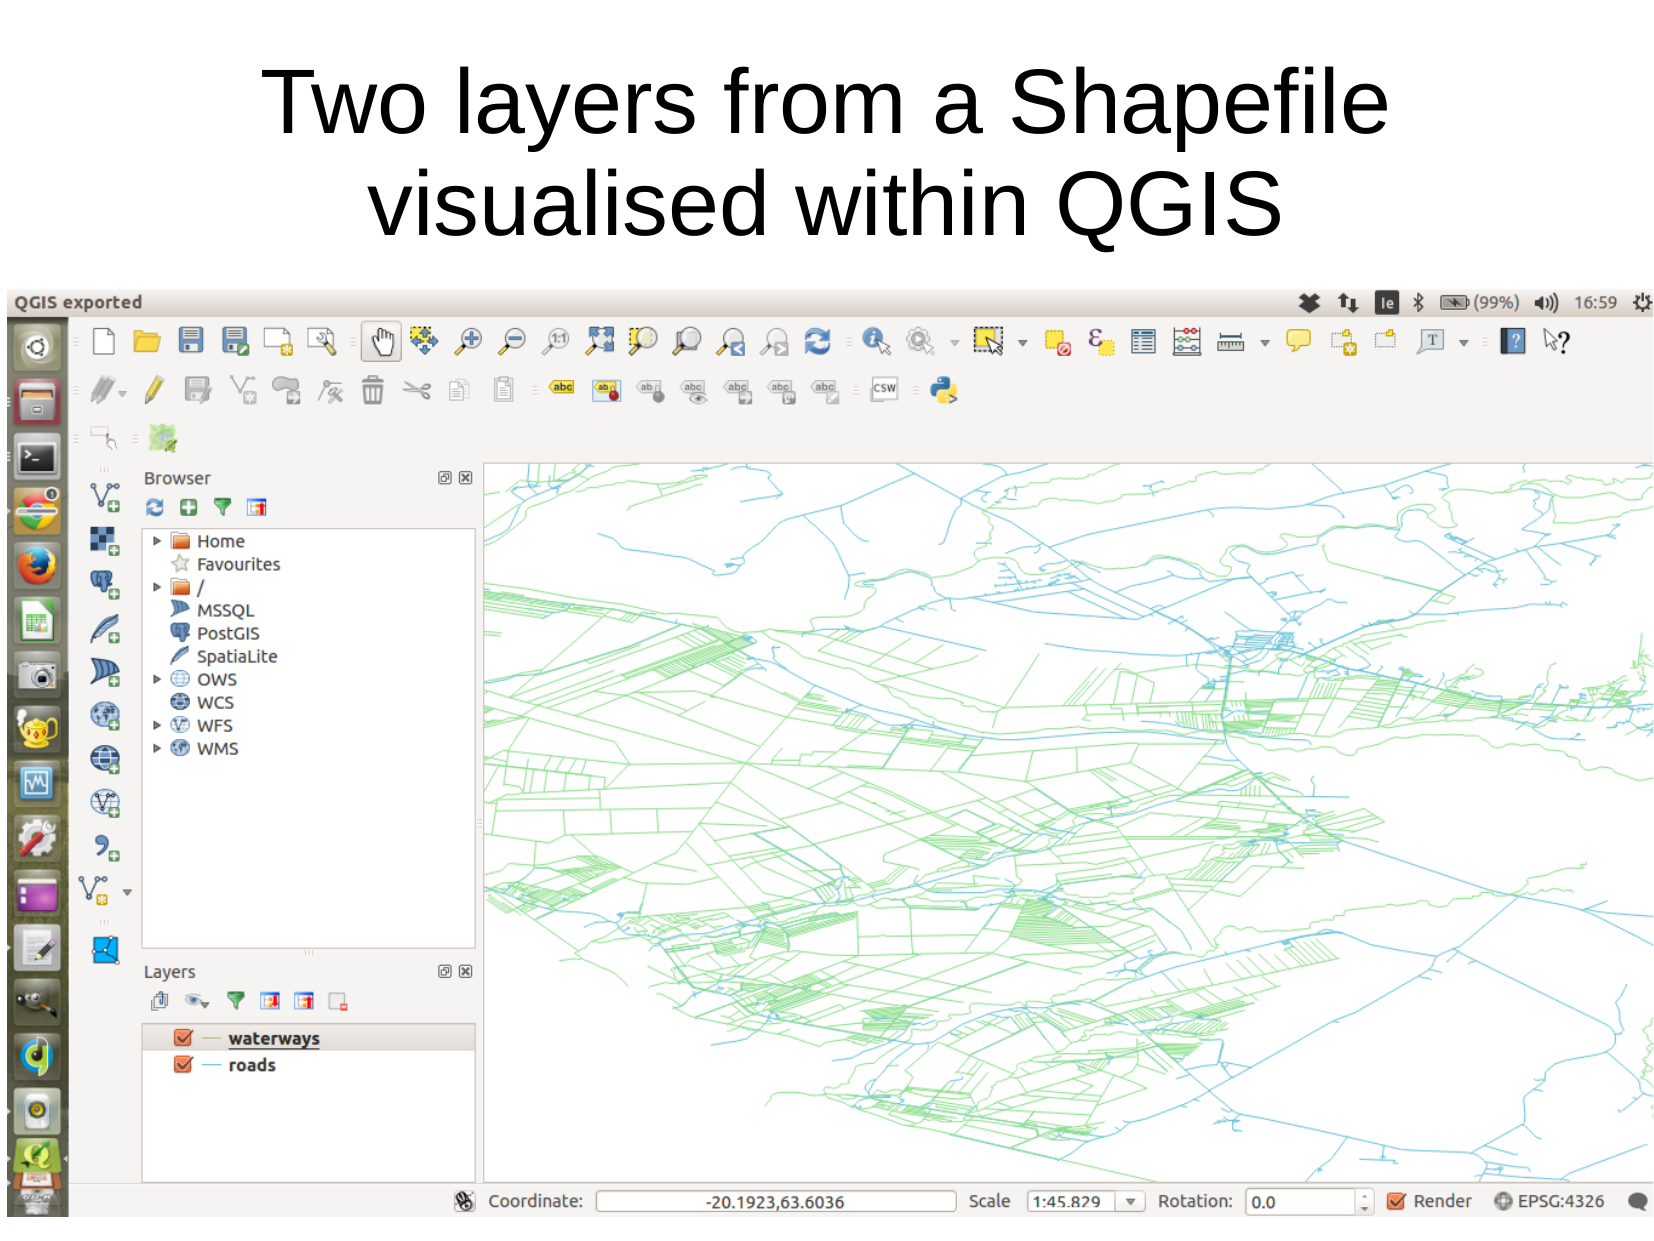

# Two layers from a Shapefile visualised within QGIS